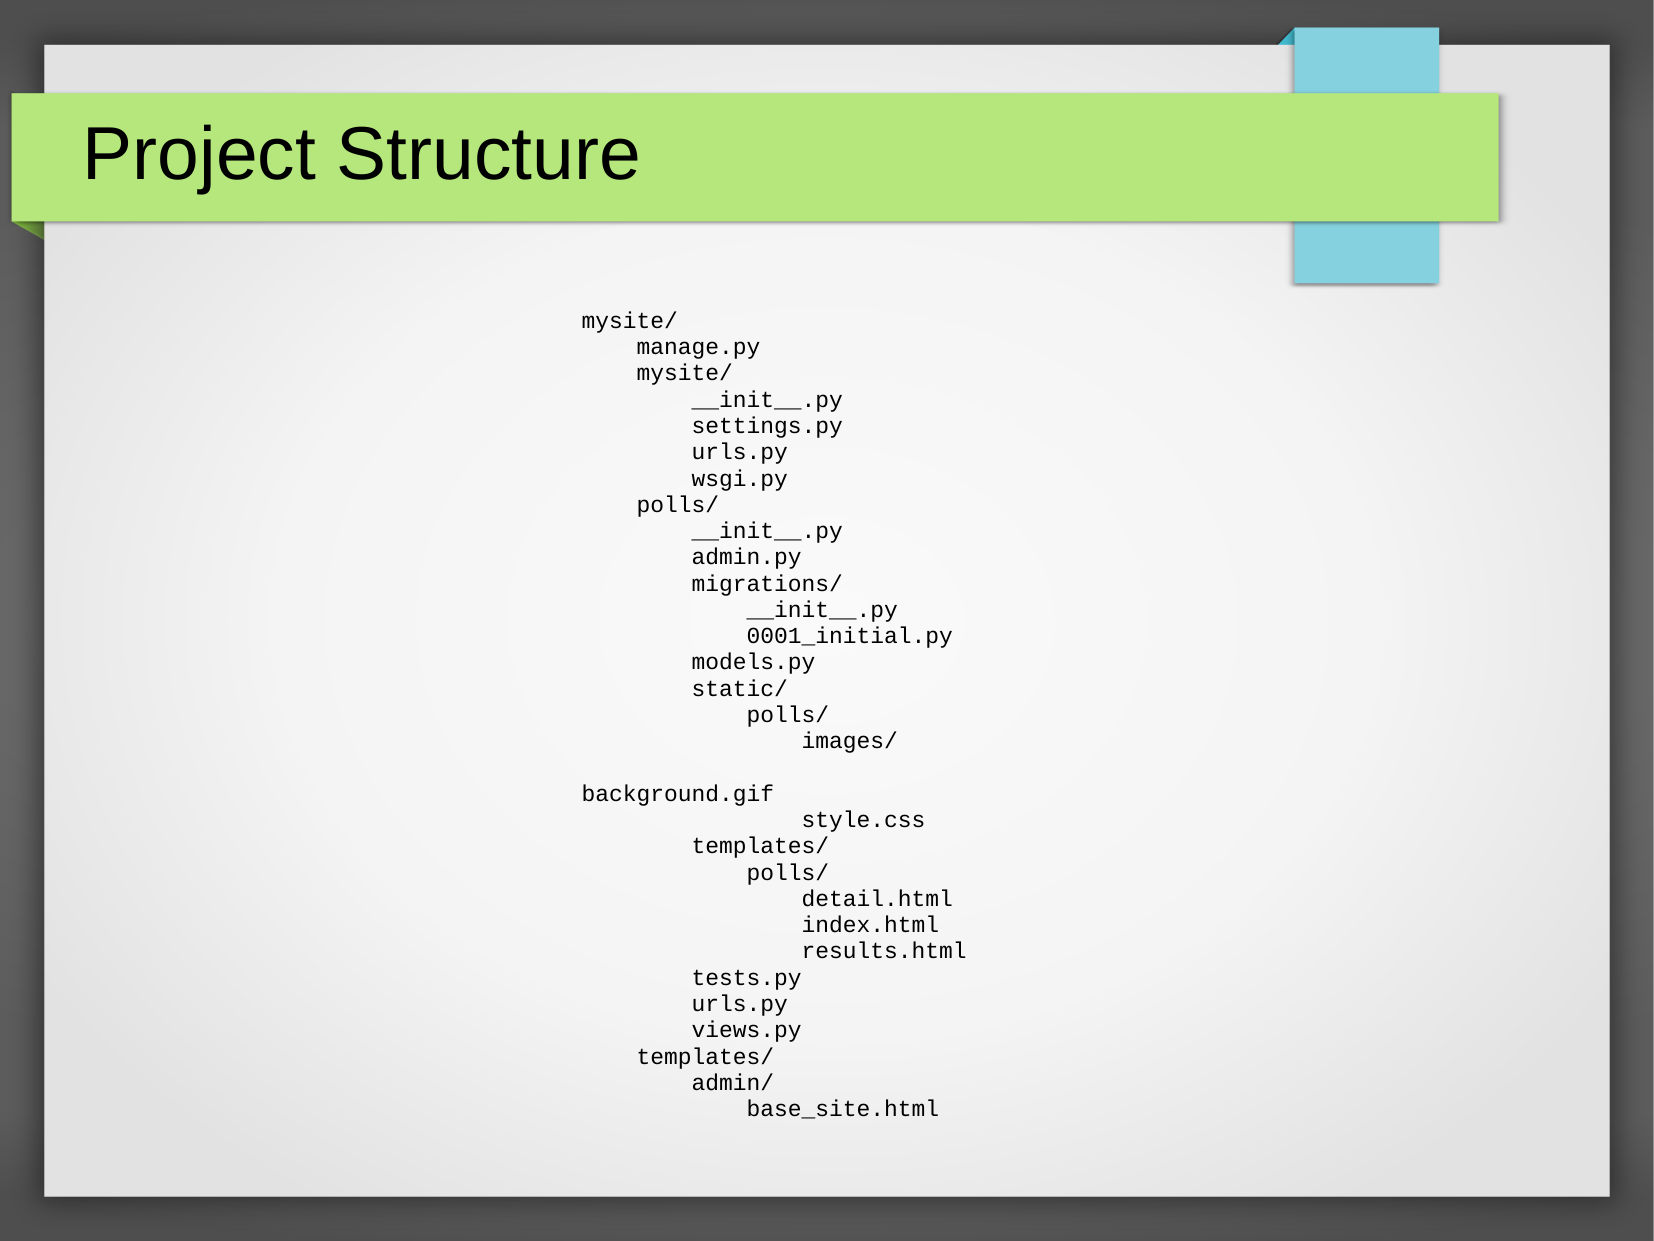

# Project Structure
mysite/
 manage.py
 mysite/
 __init__.py
 settings.py
 urls.py
 wsgi.py
 polls/
 __init__.py
 admin.py
 migrations/
 __init__.py
 0001_initial.py
 models.py
 static/
 polls/
 images/
 background.gif
 style.css
 templates/
 polls/
 detail.html
 index.html
 results.html
 tests.py
 urls.py
 views.py
 templates/
 admin/
 base_site.html